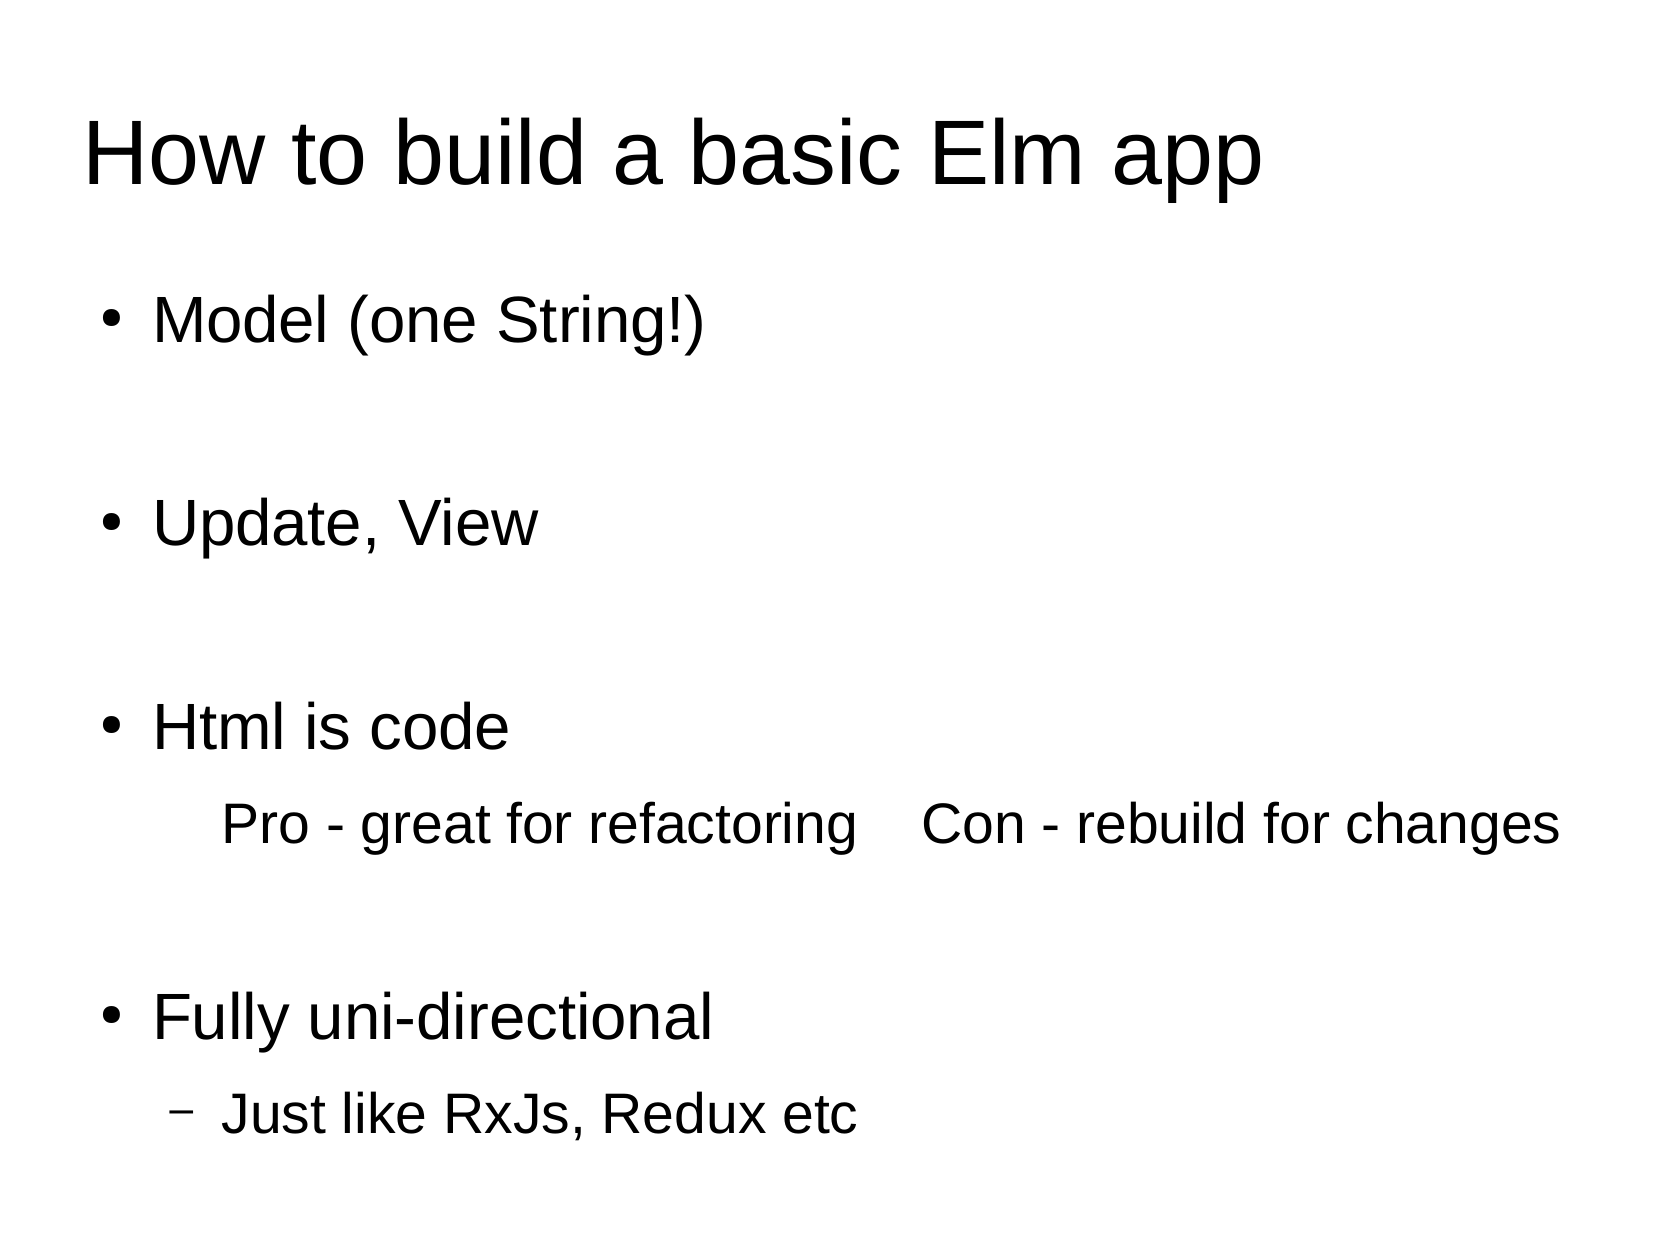

# How to build a basic Elm app
Model (one String!)
Update, View
Html is code
Pro - great for refactoring Con - rebuild for changes
Fully uni-directional
Just like RxJs, Redux etc